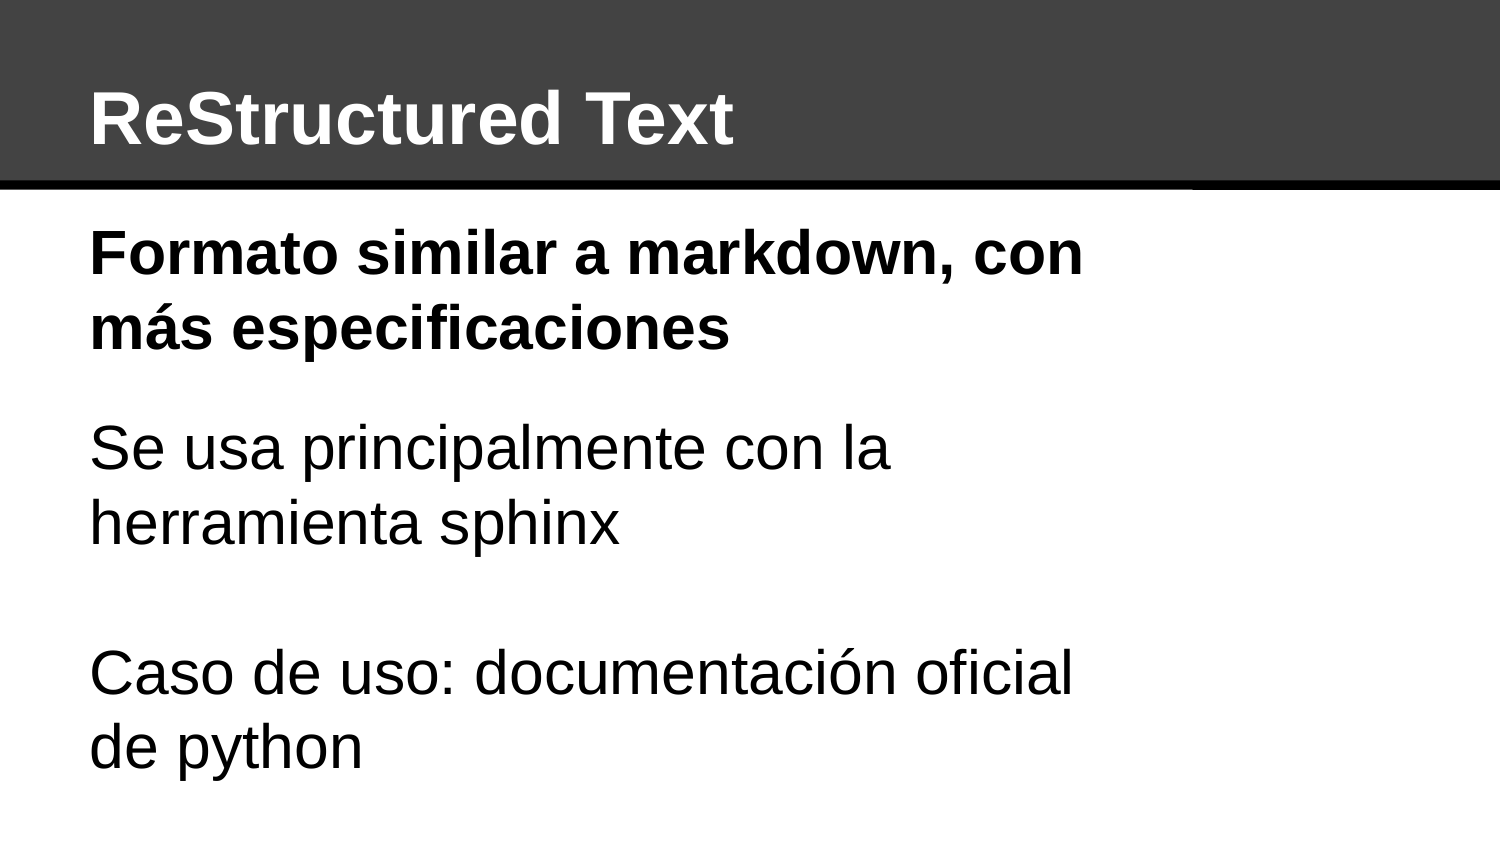

ReStructured Text
Formato similar a markdown, con más especificaciones
Se usa principalmente con la herramienta sphinx
Caso de uso: documentación oficial de python